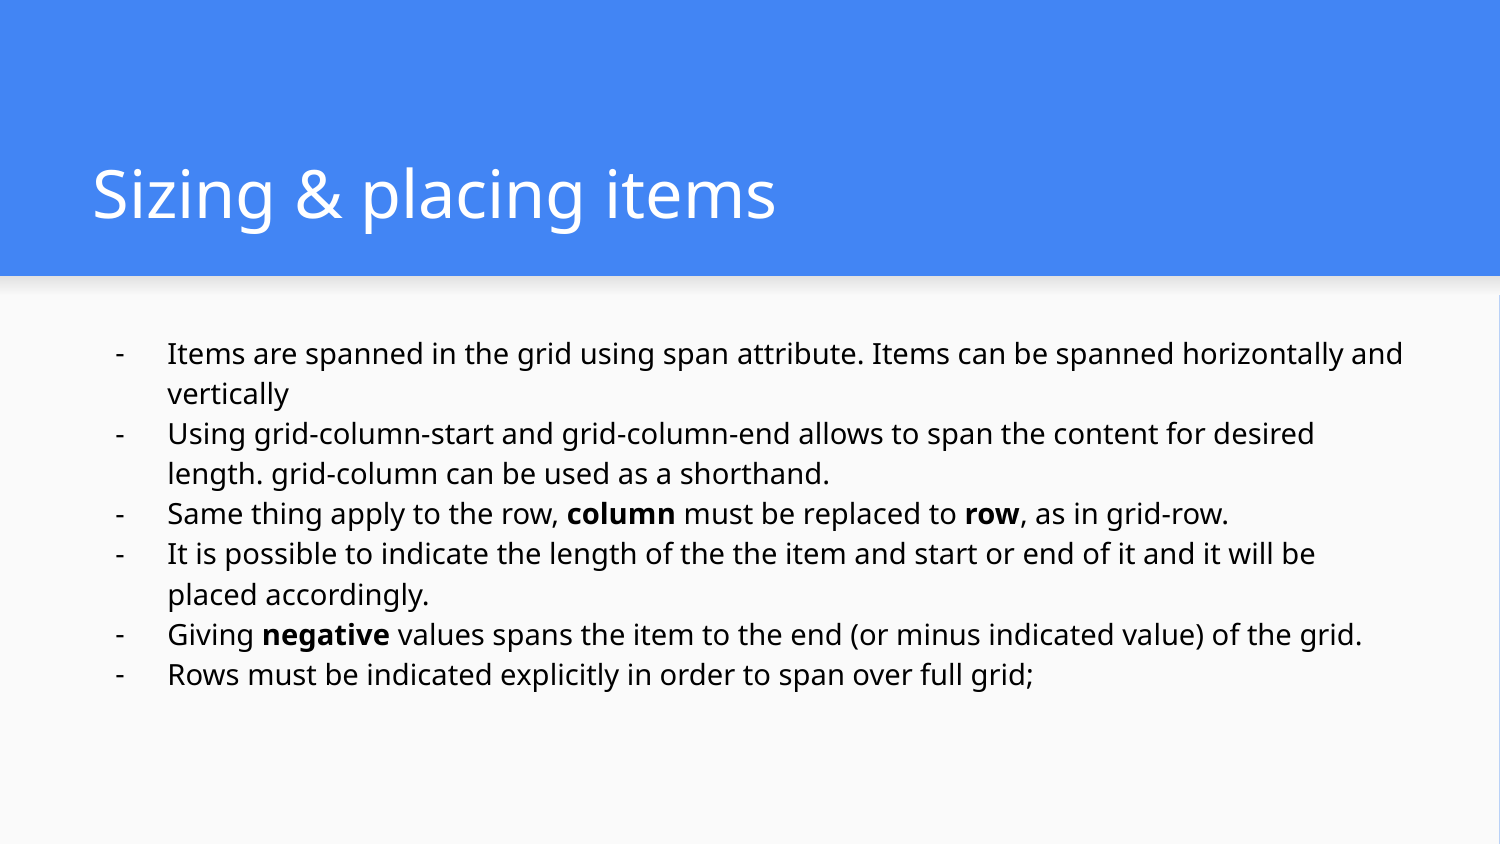

# Sizing & placing items
Items are spanned in the grid using span attribute. Items can be spanned horizontally and vertically
Using grid-column-start and grid-column-end allows to span the content for desired length. grid-column can be used as a shorthand.
Same thing apply to the row, column must be replaced to row, as in grid-row.
It is possible to indicate the length of the the item and start or end of it and it will be placed accordingly.
Giving negative values spans the item to the end (or minus indicated value) of the grid.
Rows must be indicated explicitly in order to span over full grid;